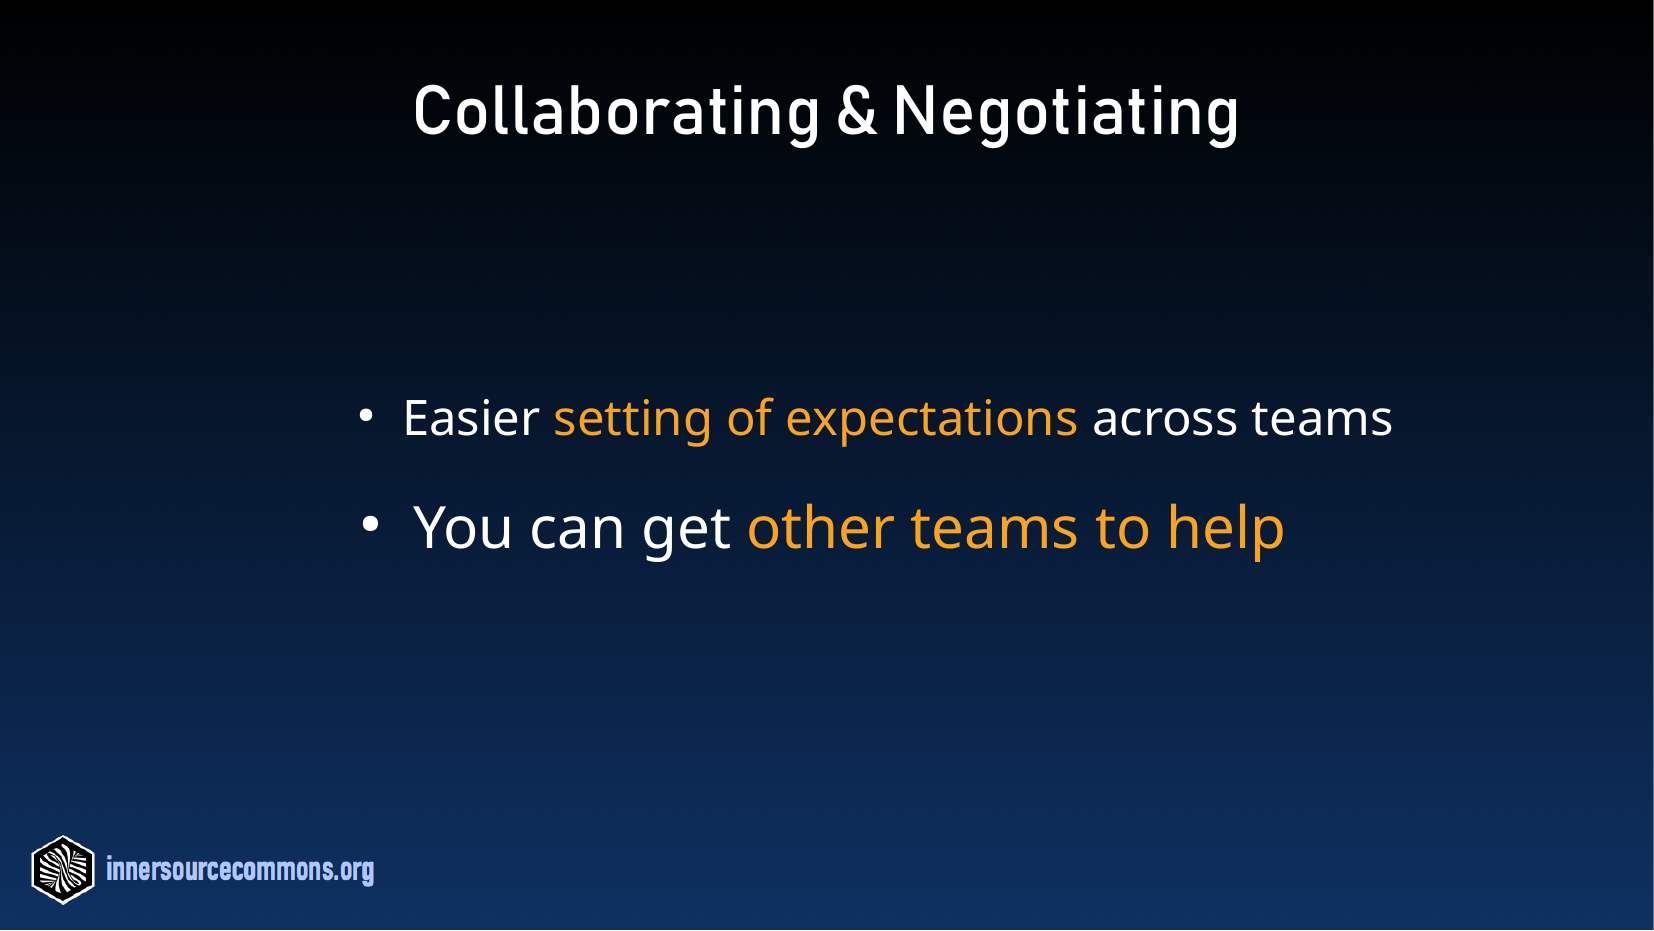

# Collaborating & Negotiating
Easier setting of expectations across teams
You can get other teams to help